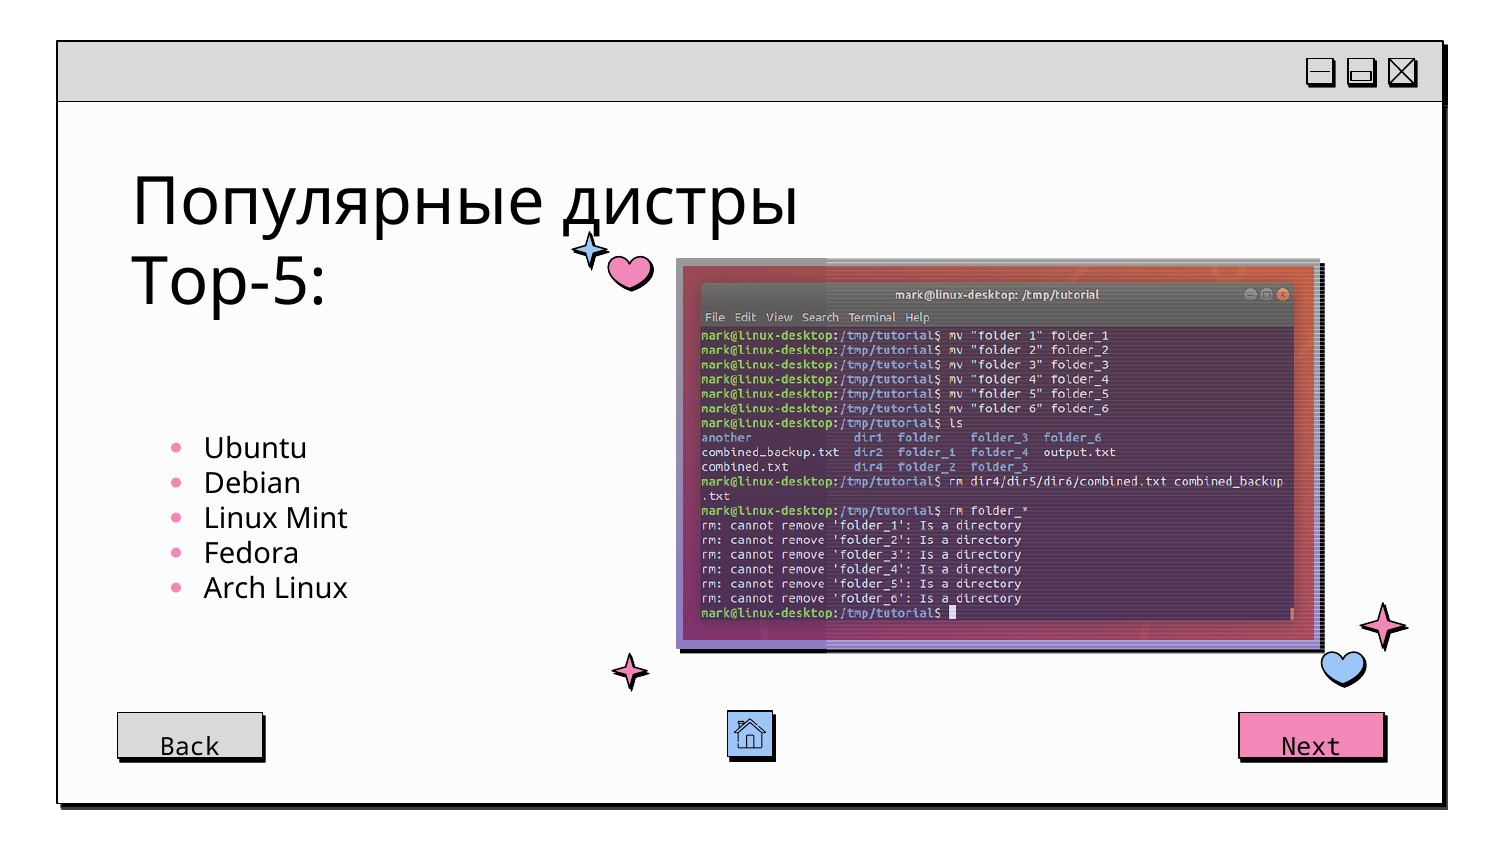

# Популярные дистры Top-5:
Ubuntu
Debian
Linux Mint
Fedora
Arch Linux
Back
Next